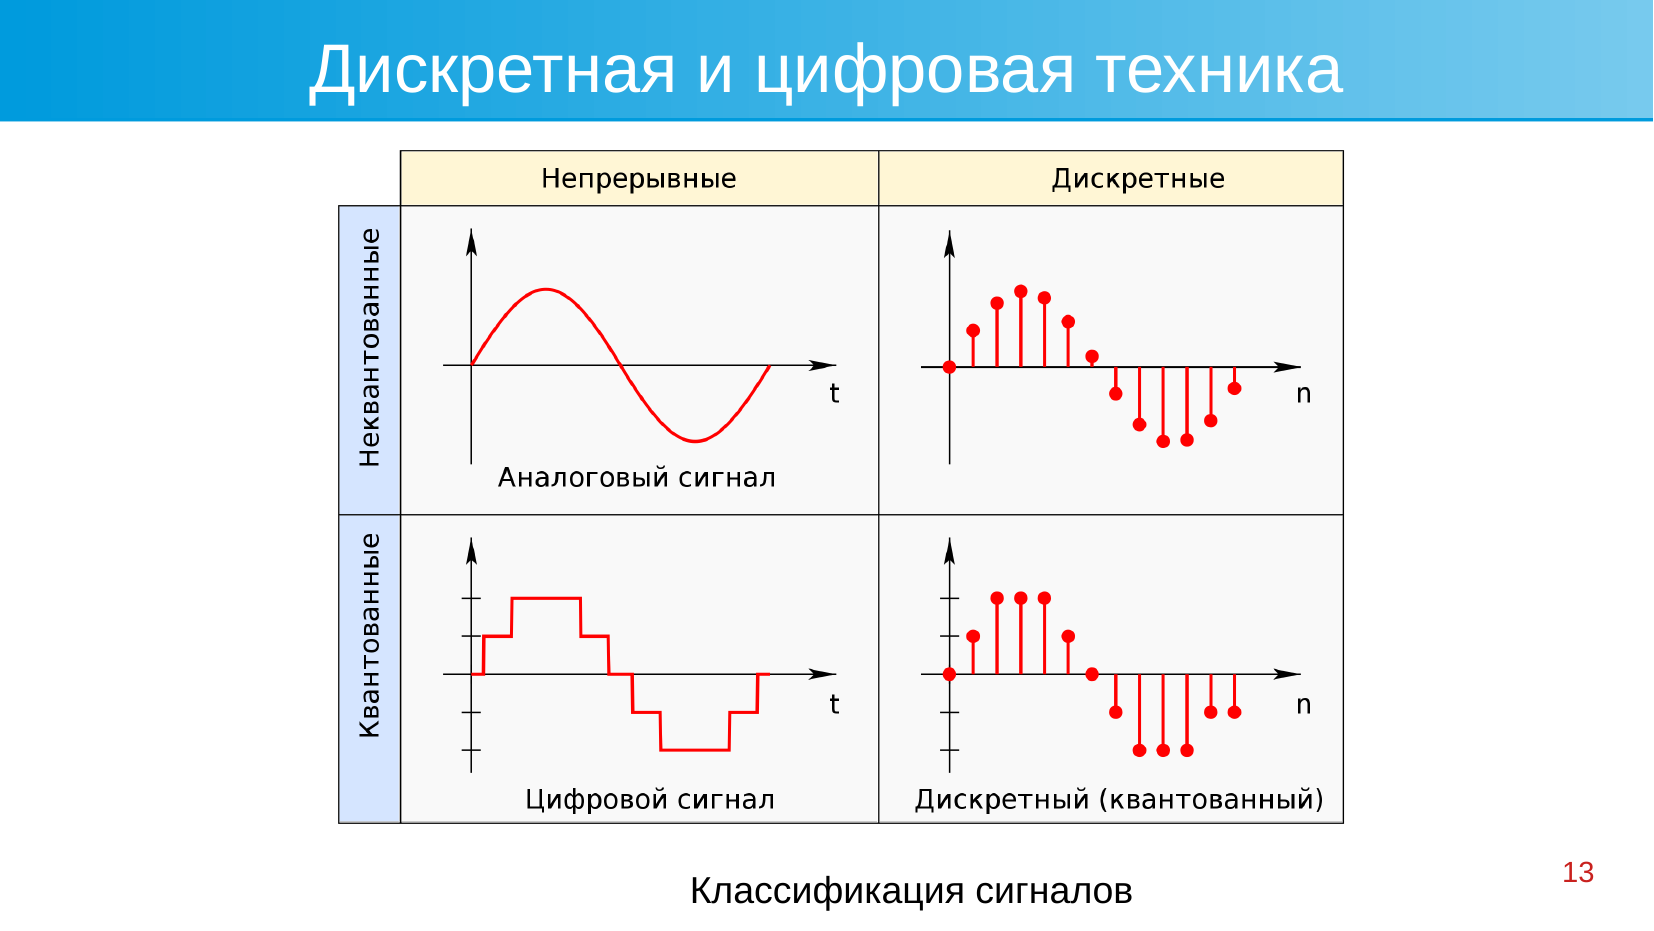

# Дискретная и цифровая техника
13
Классификация сигналов